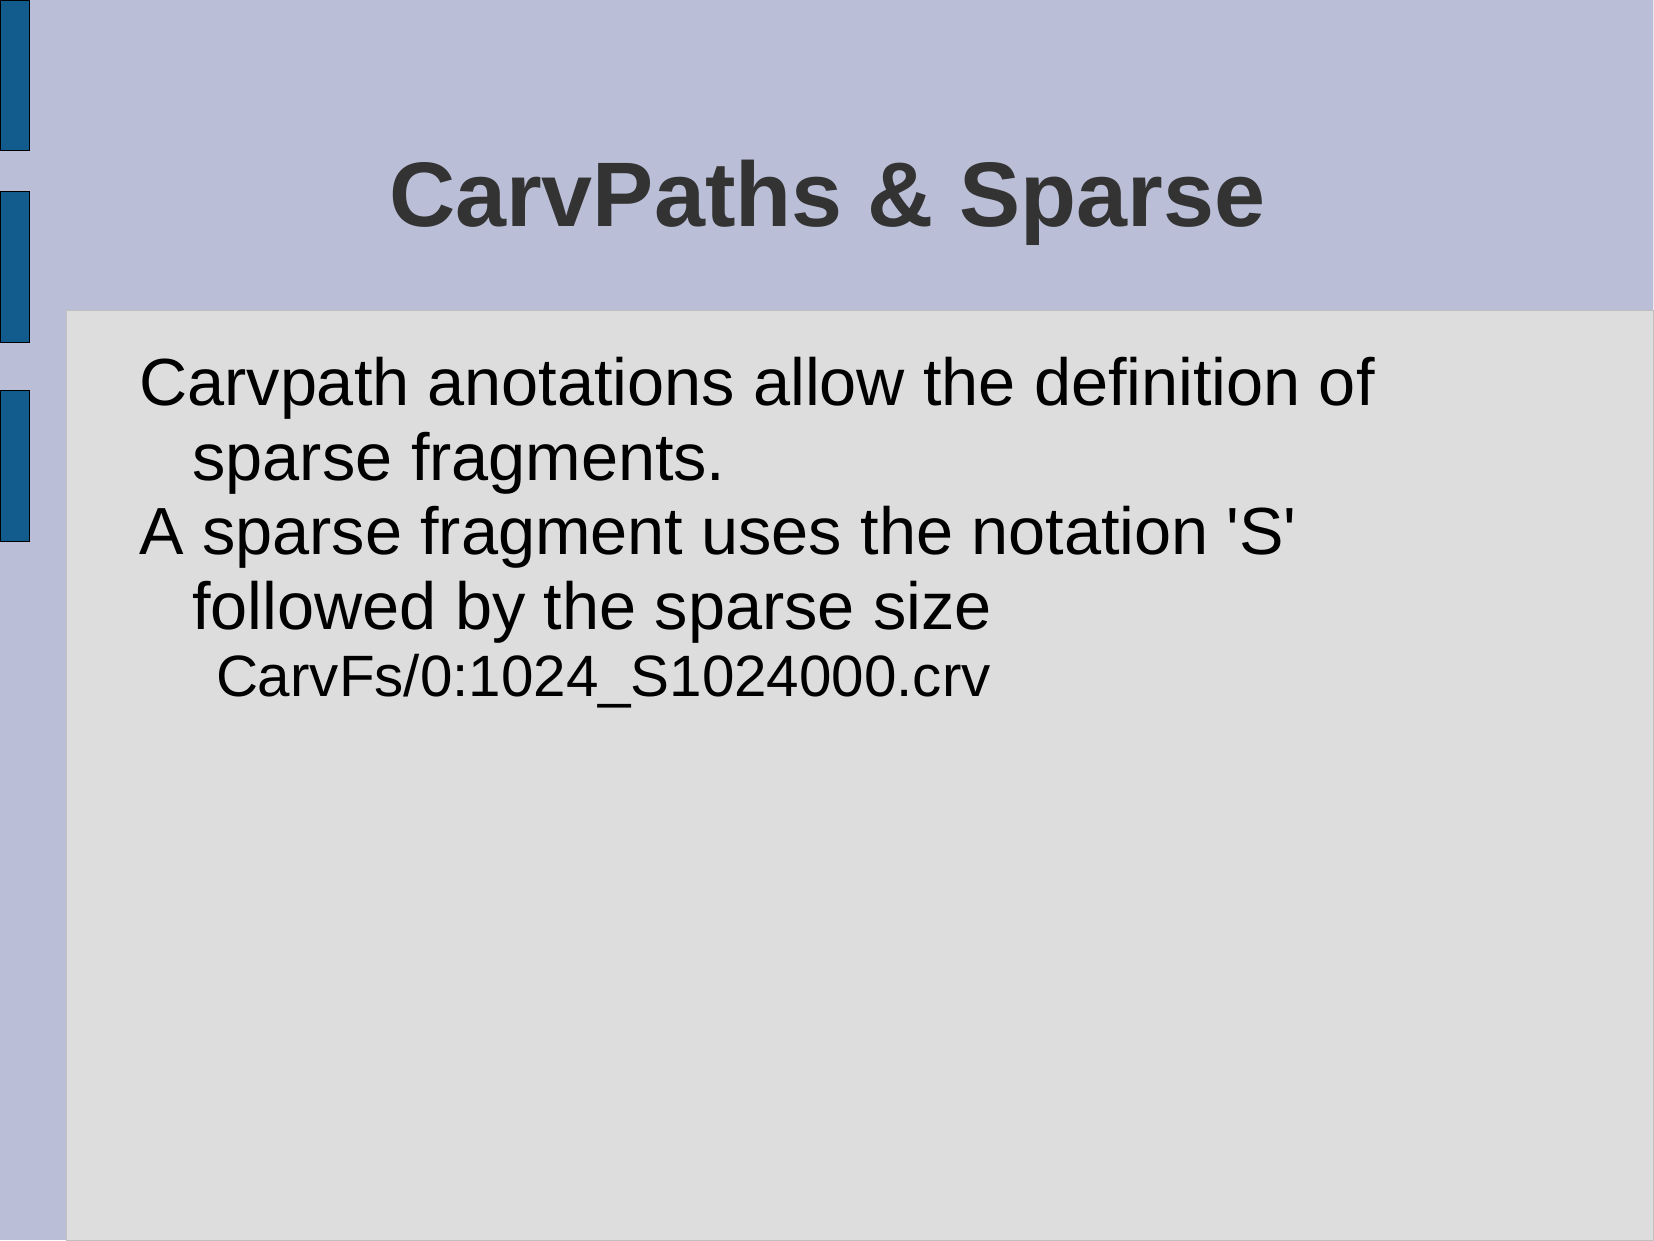

# CarvPaths & Sparse
Carvpath anotations allow the definition of sparse fragments.
A sparse fragment uses the notation 'S' followed by the sparse size
CarvFs/0:1024_S1024000.crv